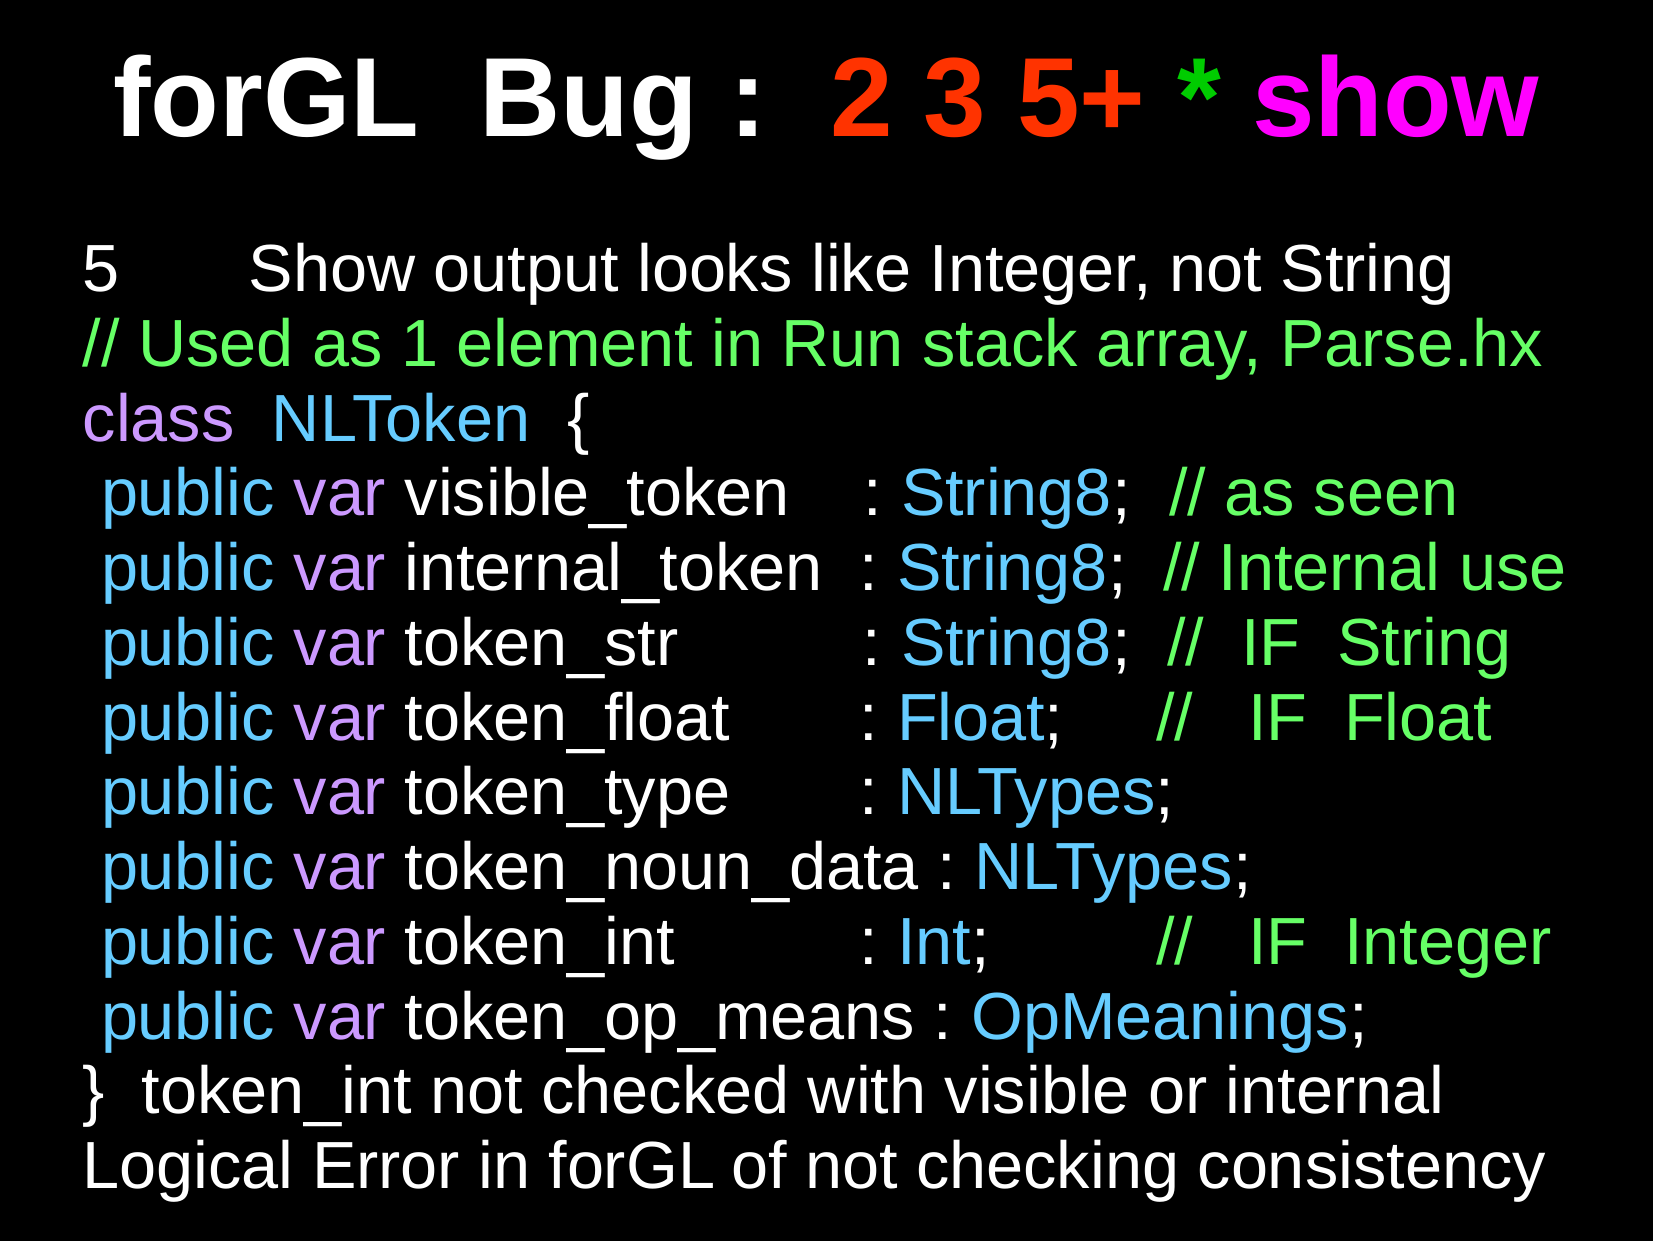

# forGL Bug : 2 3 5+ * show
5 Show output looks like Integer, not String
// Used as 1 element in Run stack array, Parse.hx
class NLToken {
 public var visible_token : String8;	 // as seen
 public var internal_token : String8; // Internal use
 public var token_str : String8; // IF String
 public var token_float : Float; // IF Float
 public var token_type : NLTypes;
 public var token_noun_data : NLTypes;
 public var token_int : Int; // IF Integer
 public var token_op_means : OpMeanings;
} token_int not checked with visible or internal
Logical Error in forGL of not checking consistency